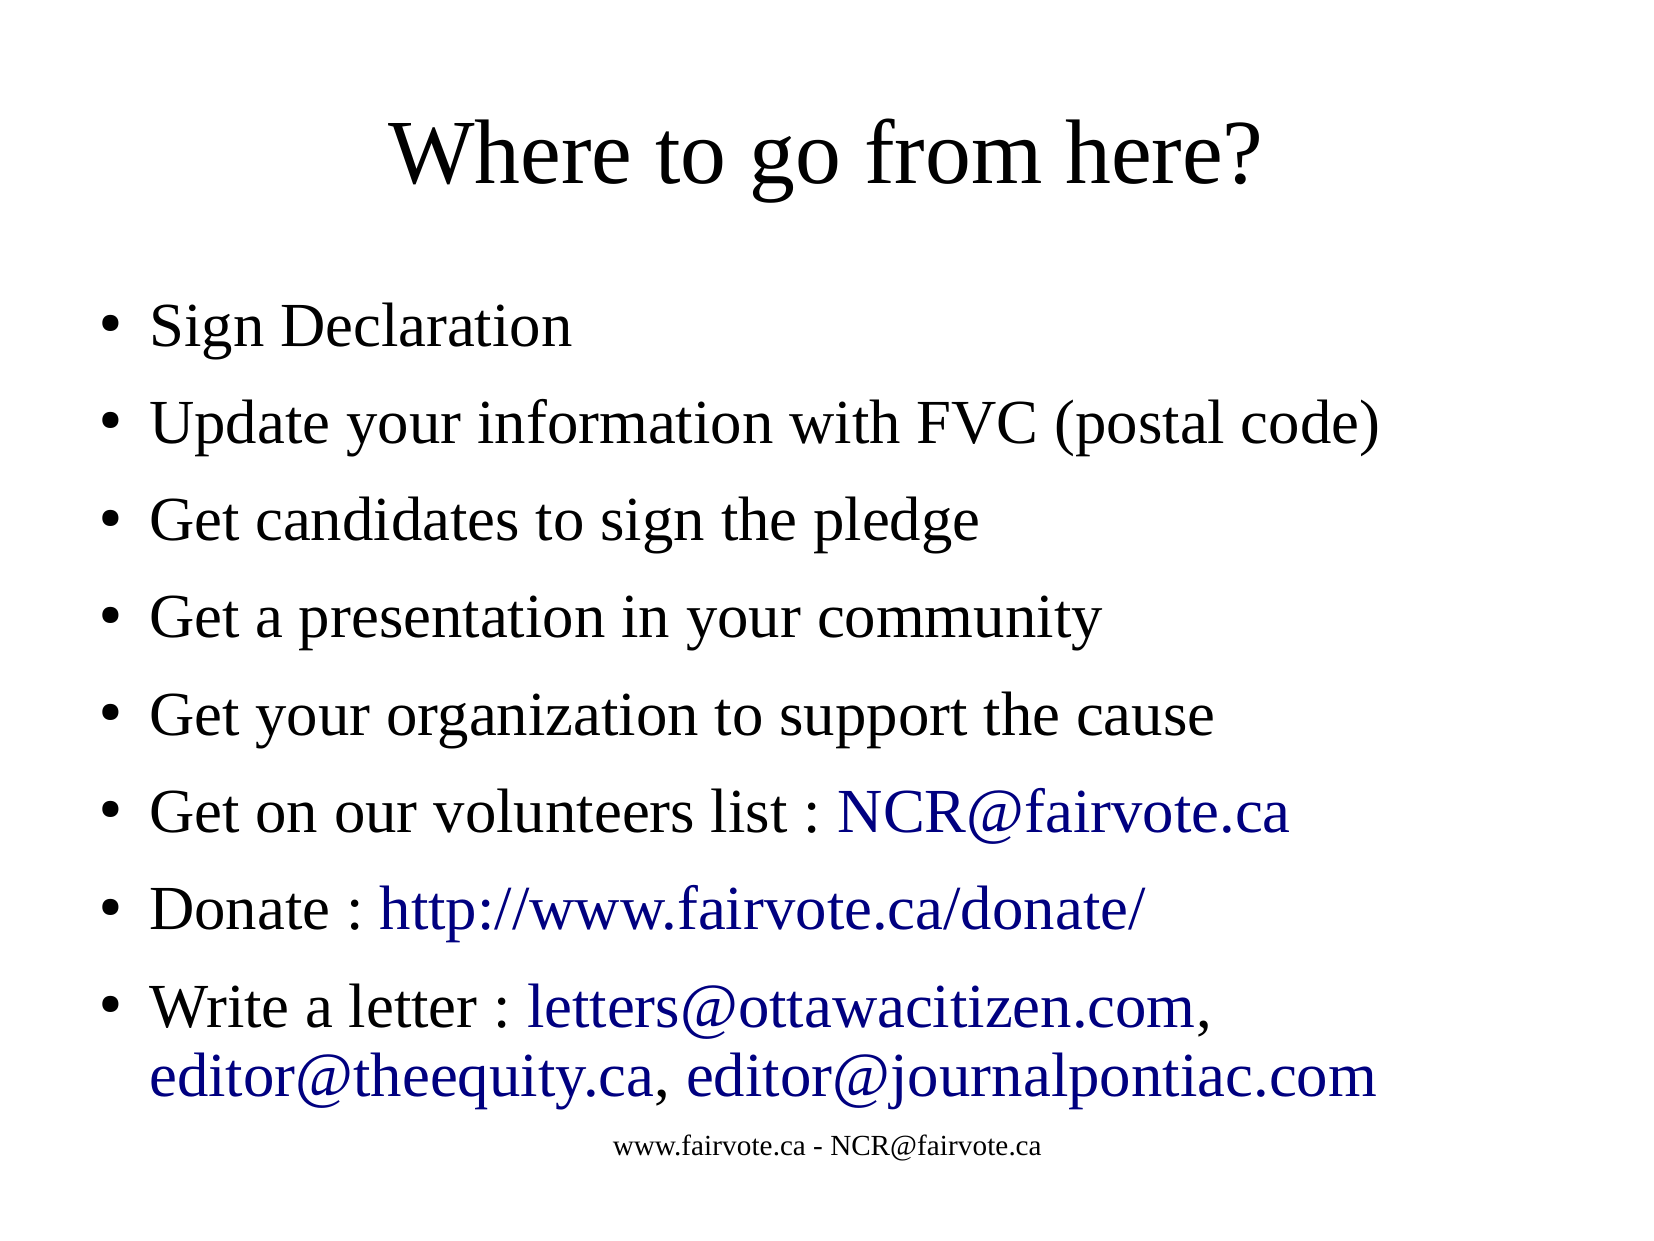

# Where to go from here?
Sign Declaration
Update your information with FVC (postal code)
Get candidates to sign the pledge
Get a presentation in your community
Get your organization to support the cause
Get on our volunteers list : NCR@fairvote.ca
Donate : http://www.fairvote.ca/donate/
Write a letter : letters@ottawacitizen.com,
editor@theequity.ca, editor@journalpontiac.com
www.fairvote.ca - NCR@fairvote.ca